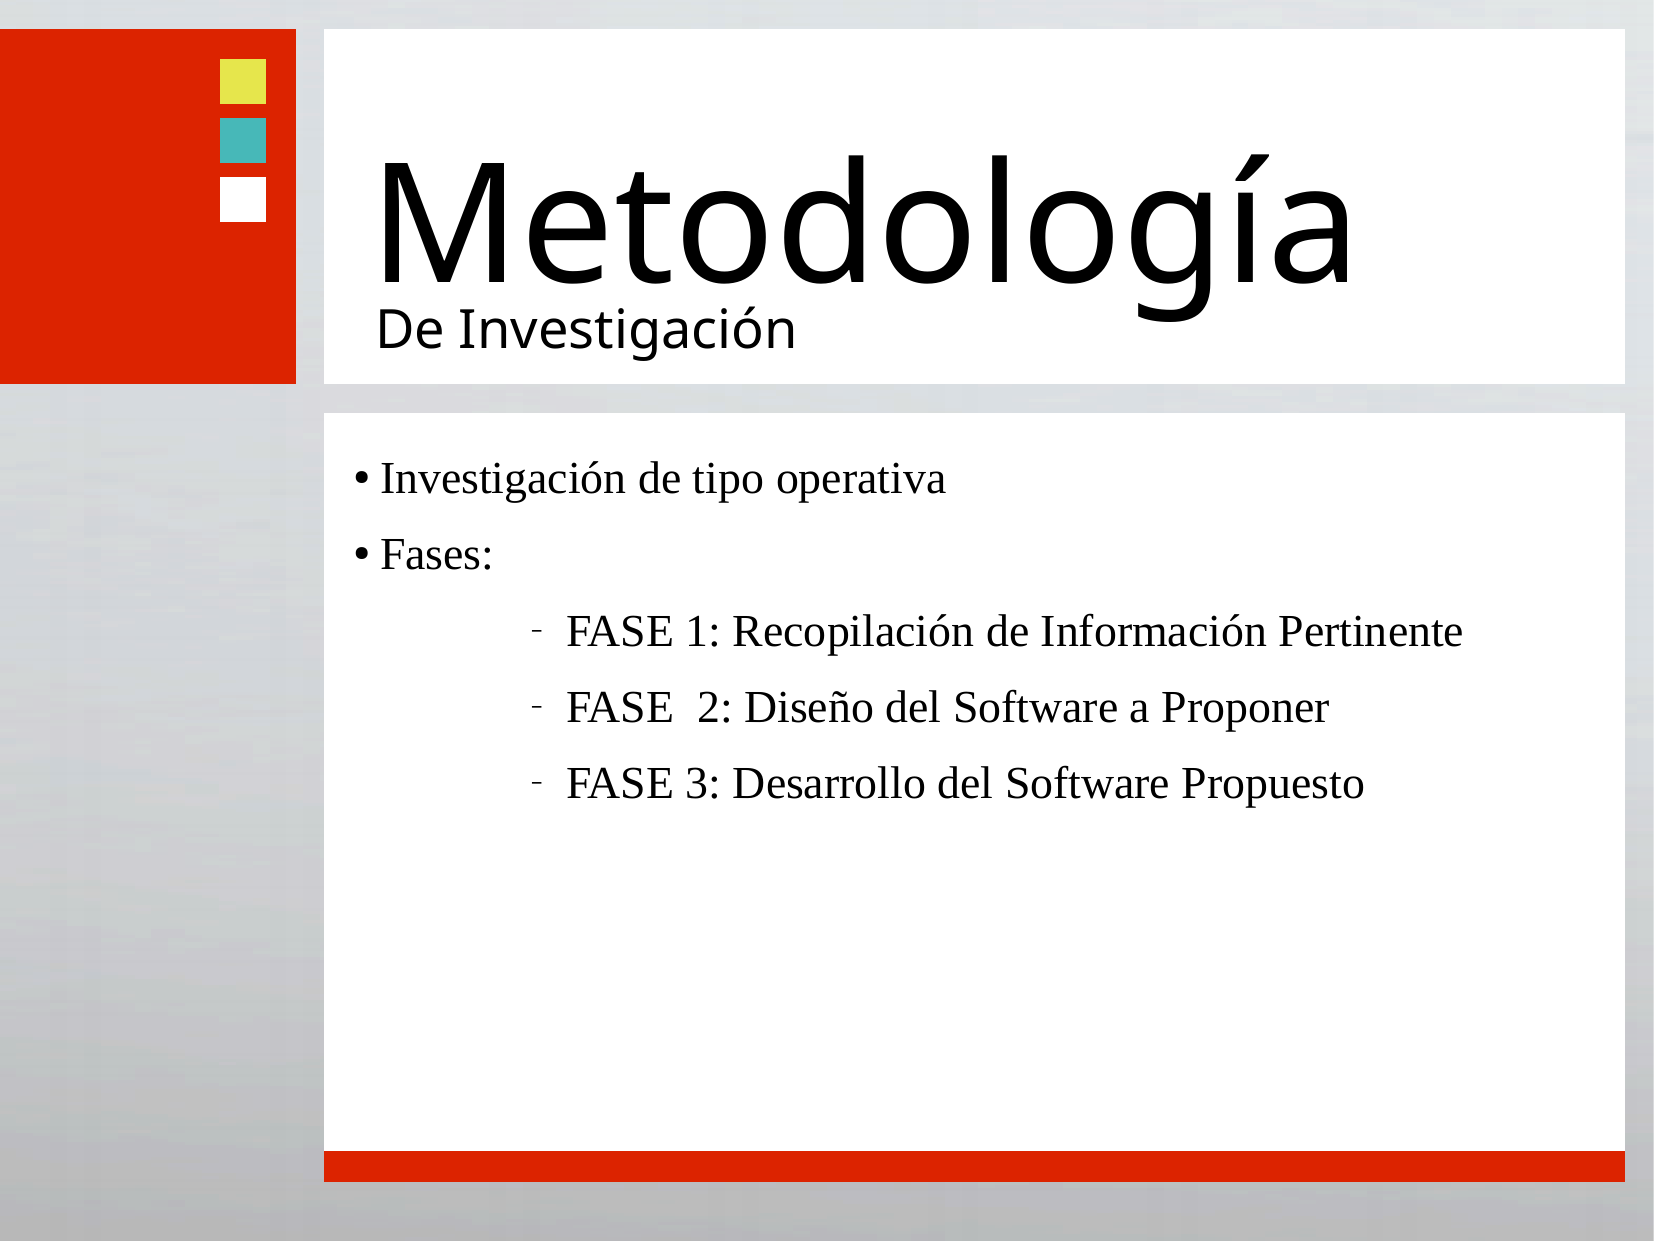

Metodología
De Investigación
Investigación de tipo operativa
Fases:
FASE 1: Recopilación de Información Pertinente
FASE 2: Diseño del Software a Proponer
FASE 3: Desarrollo del Software Propuesto